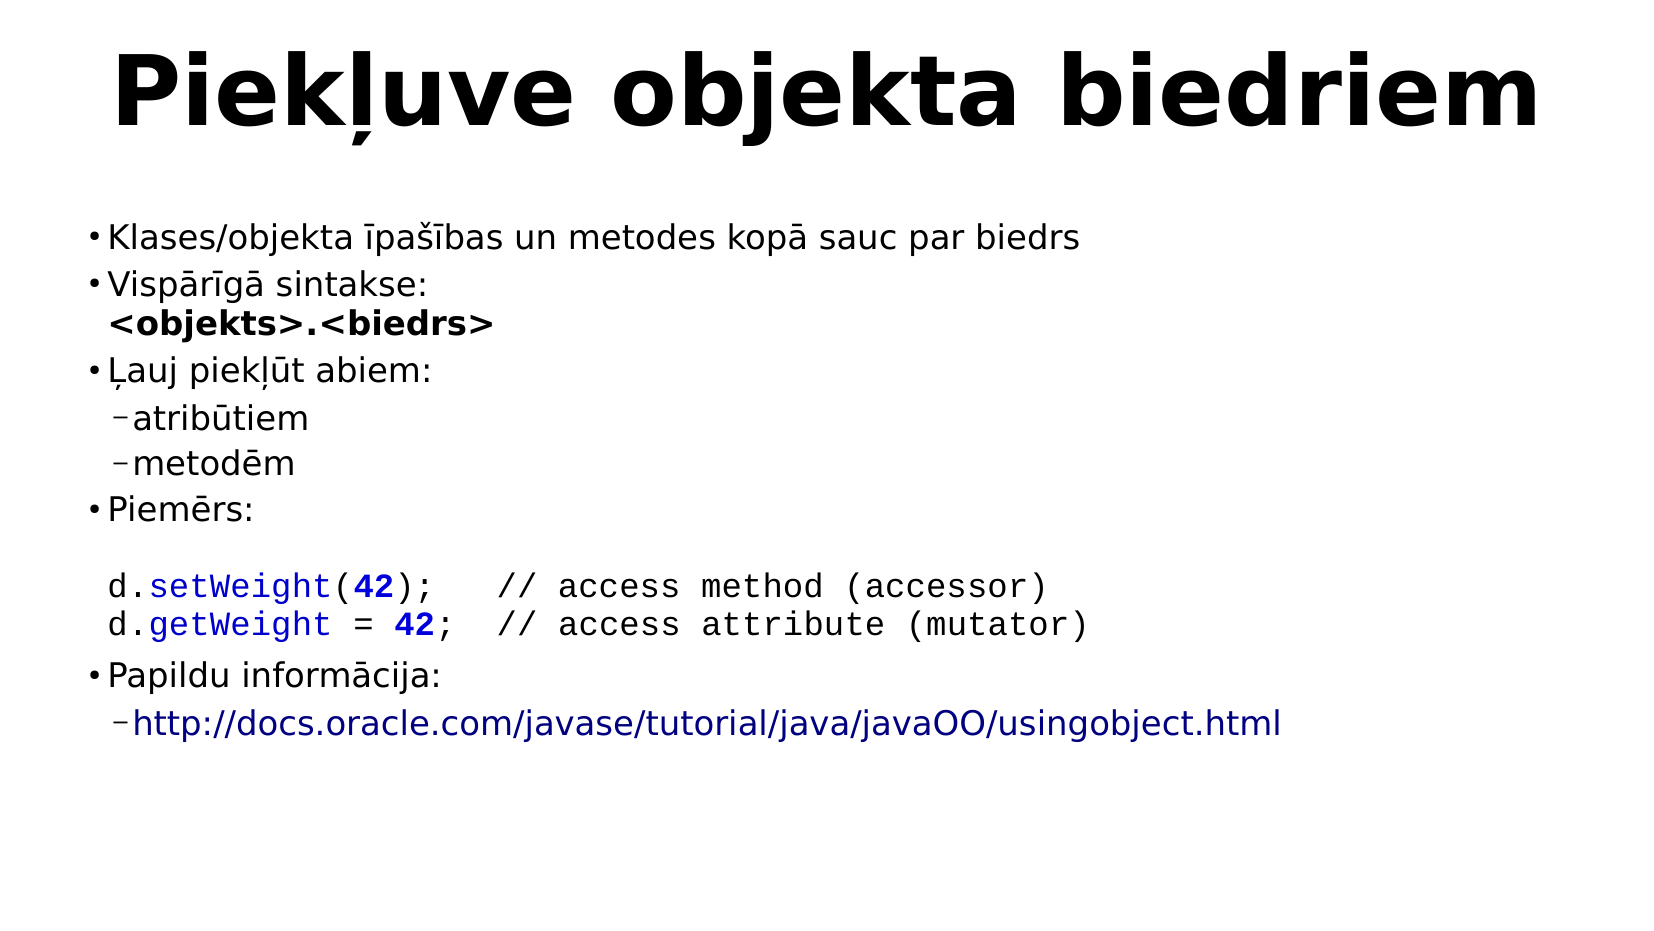

# Piekļuve objekta biedriem
Klases/objekta īpašības un metodes kopā sauc par biedrs
Vispārīgā sintakse:
<objekts>.<biedrs>
Ļauj piekļūt abiem:
atribūtiem
metodēm
Piemērs:
d.setWeight(42); // access method (accessor)
d.getWeight = 42; // access attribute (mutator)
Papildu informācija:
http://docs.oracle.com/javase/tutorial/java/javaOO/usingobject.html